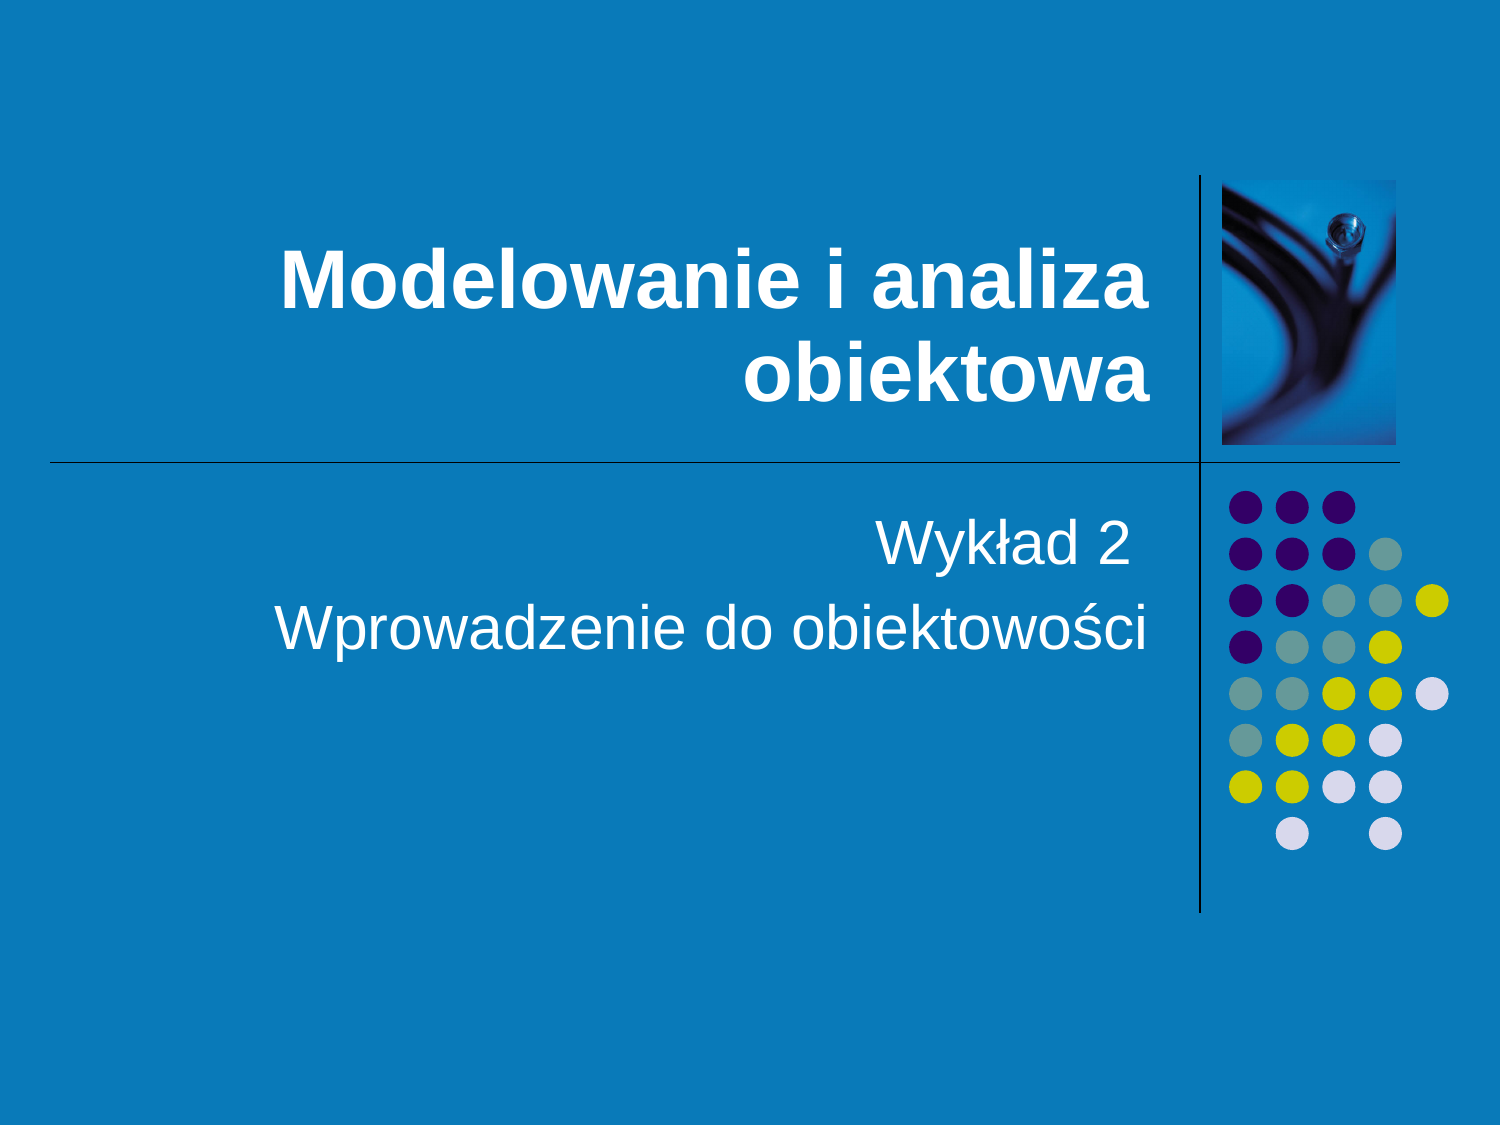

# Modelowanie i analiza obiektowa
Wykład 2
Wprowadzenie do obiektowości